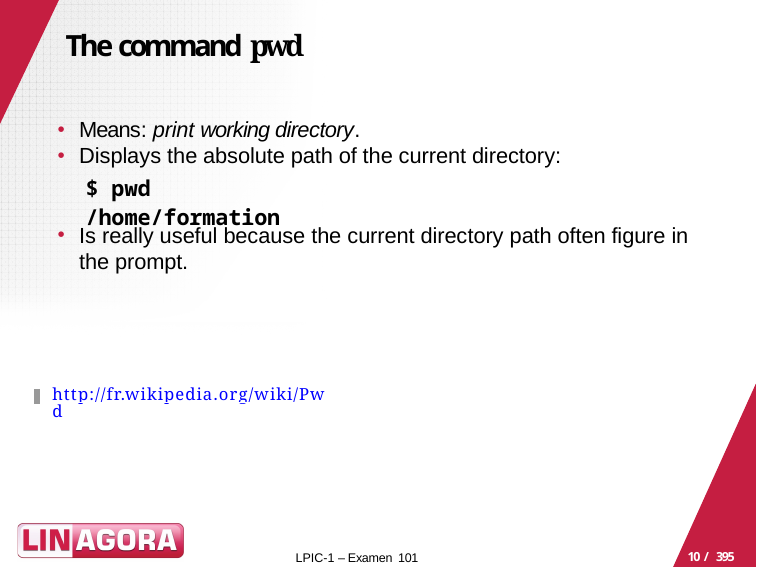

The command pwd
Means: print working directory.
Displays the absolute path of the current directory:
Is really useful because the current directory path often figure in the prompt.
$ pwd
/home/formation
http://fr.wikipedia.org/wiki/Pwd
LPIC-1 – Examen 101